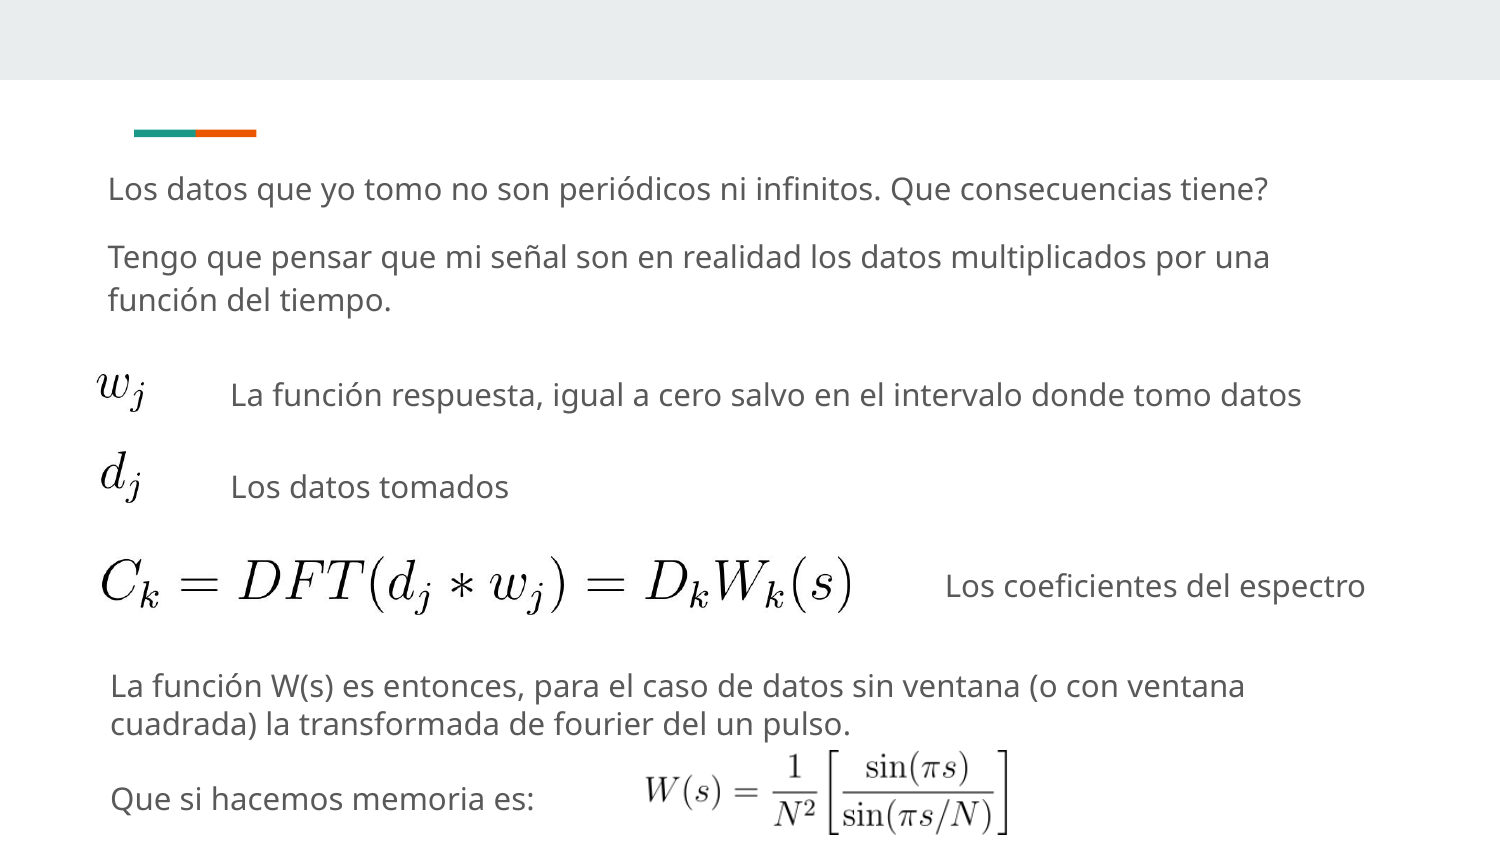

# Los datos que yo tomo no son periódicos ni infinitos. Que consecuencias tiene?
Tengo que pensar que mi señal son en realidad los datos multiplicados por una función del tiempo.
La función respuesta, igual a cero salvo en el intervalo donde tomo datos
Los datos tomados
Los coeficientes del espectro
La función W(s) es entonces, para el caso de datos sin ventana (o con ventana cuadrada) la transformada de fourier del un pulso.
Que si hacemos memoria es: